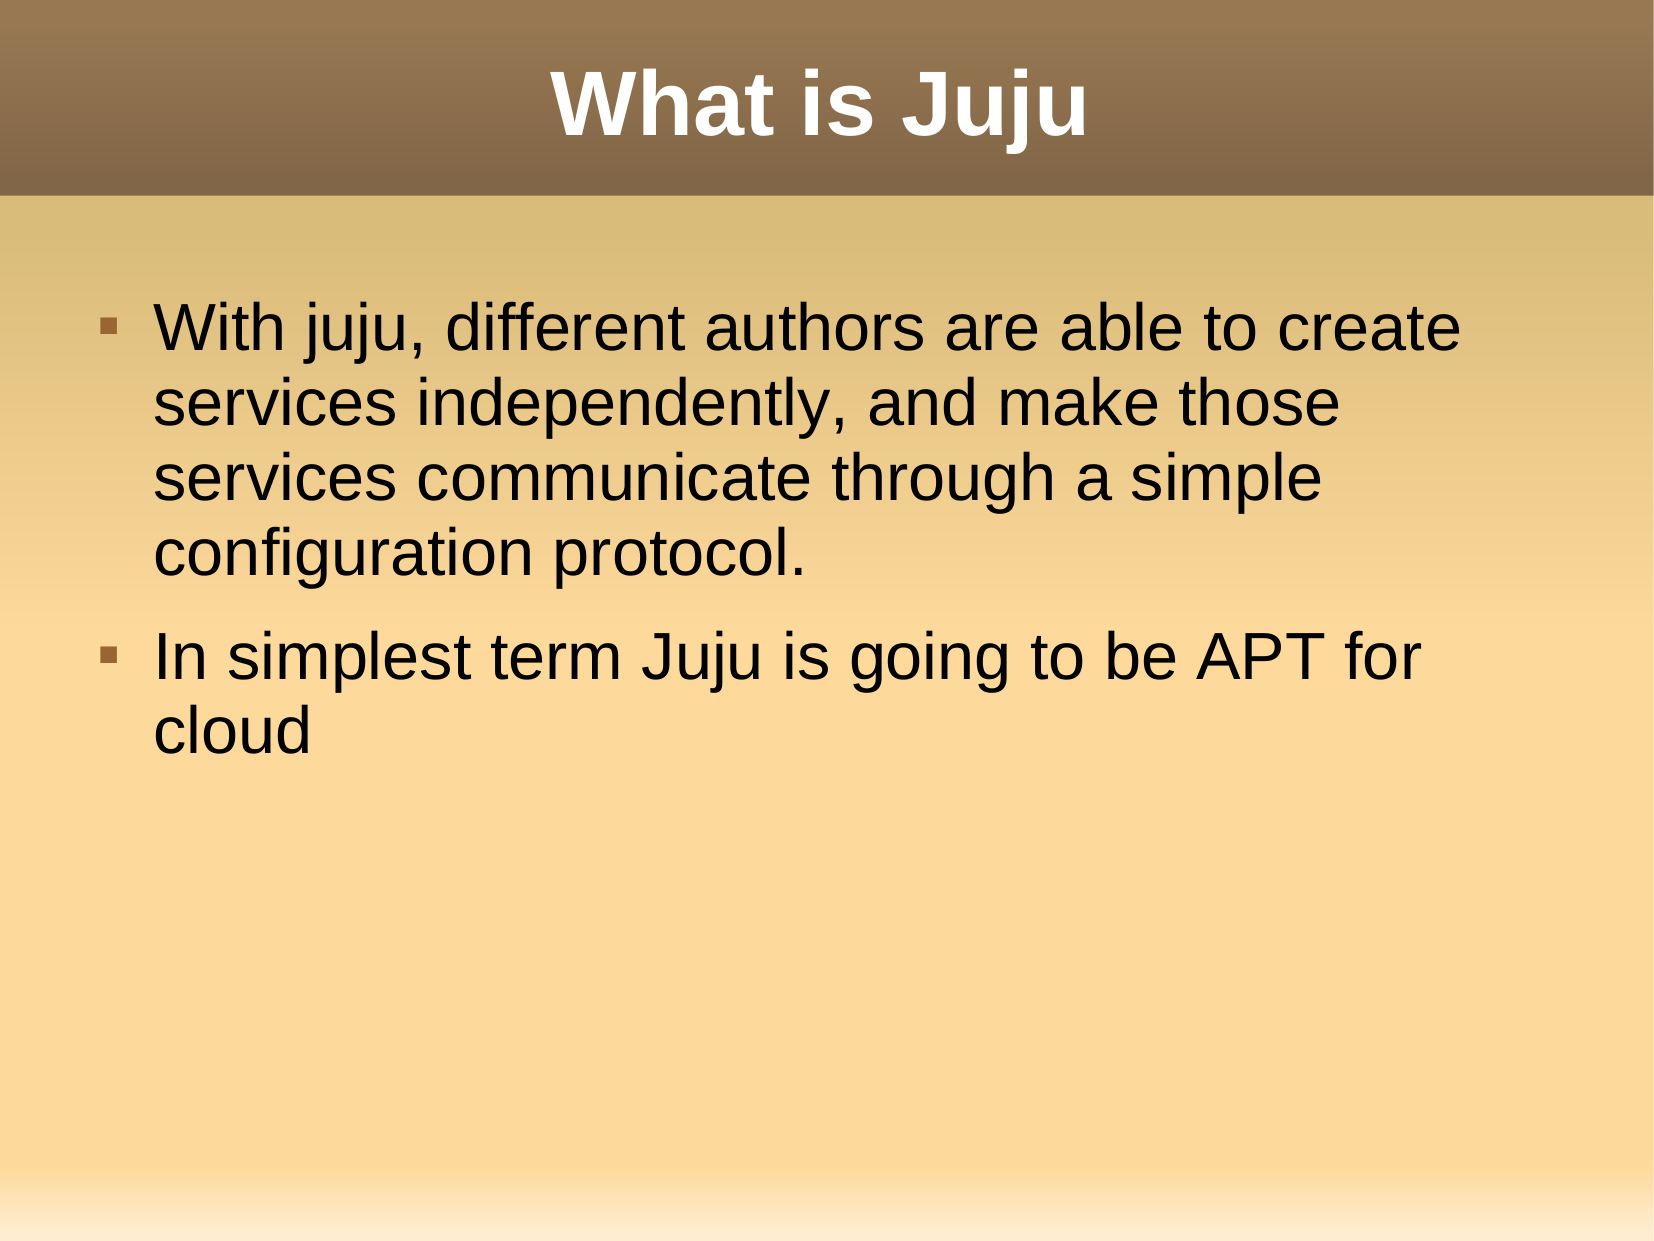

# What is Juju
With juju, different authors are able to create services independently, and make those services communicate through a simple configuration protocol.
In simplest term Juju is going to be APT for cloud